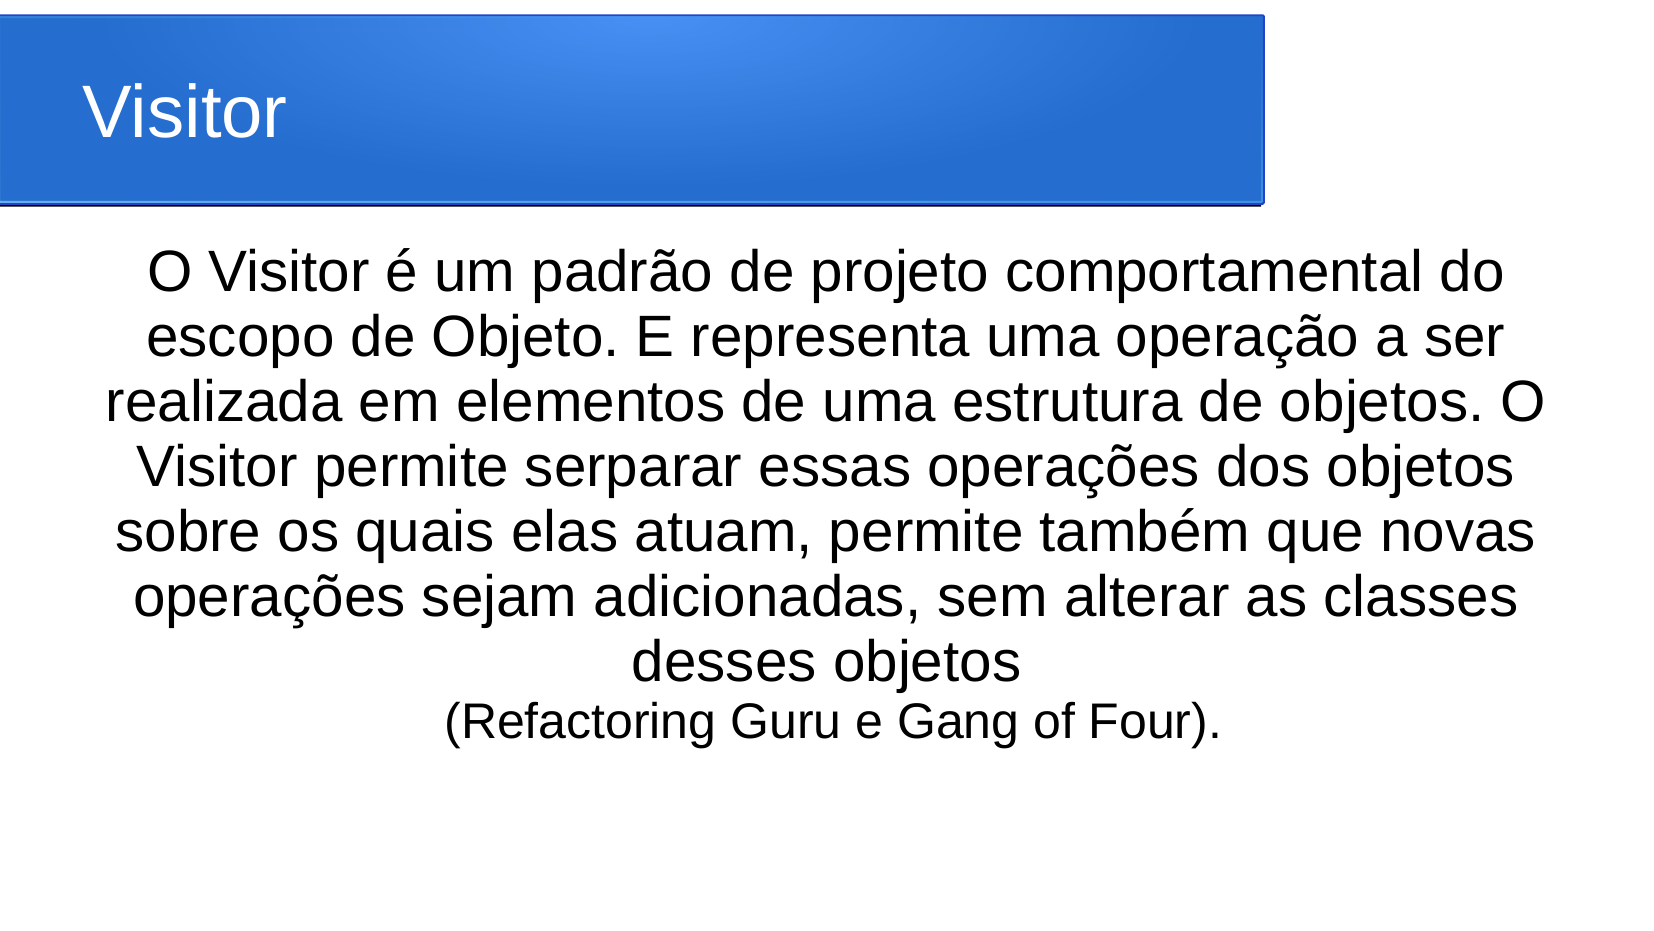

# Visitor
O Visitor é um padrão de projeto comportamental do escopo de Objeto. E representa uma operação a ser realizada em elementos de uma estrutura de objetos. O Visitor permite serparar essas operações dos objetos sobre os quais elas atuam, permite também que novas operações sejam adicionadas, sem alterar as classes desses objetos
 (Refactoring Guru e Gang of Four).